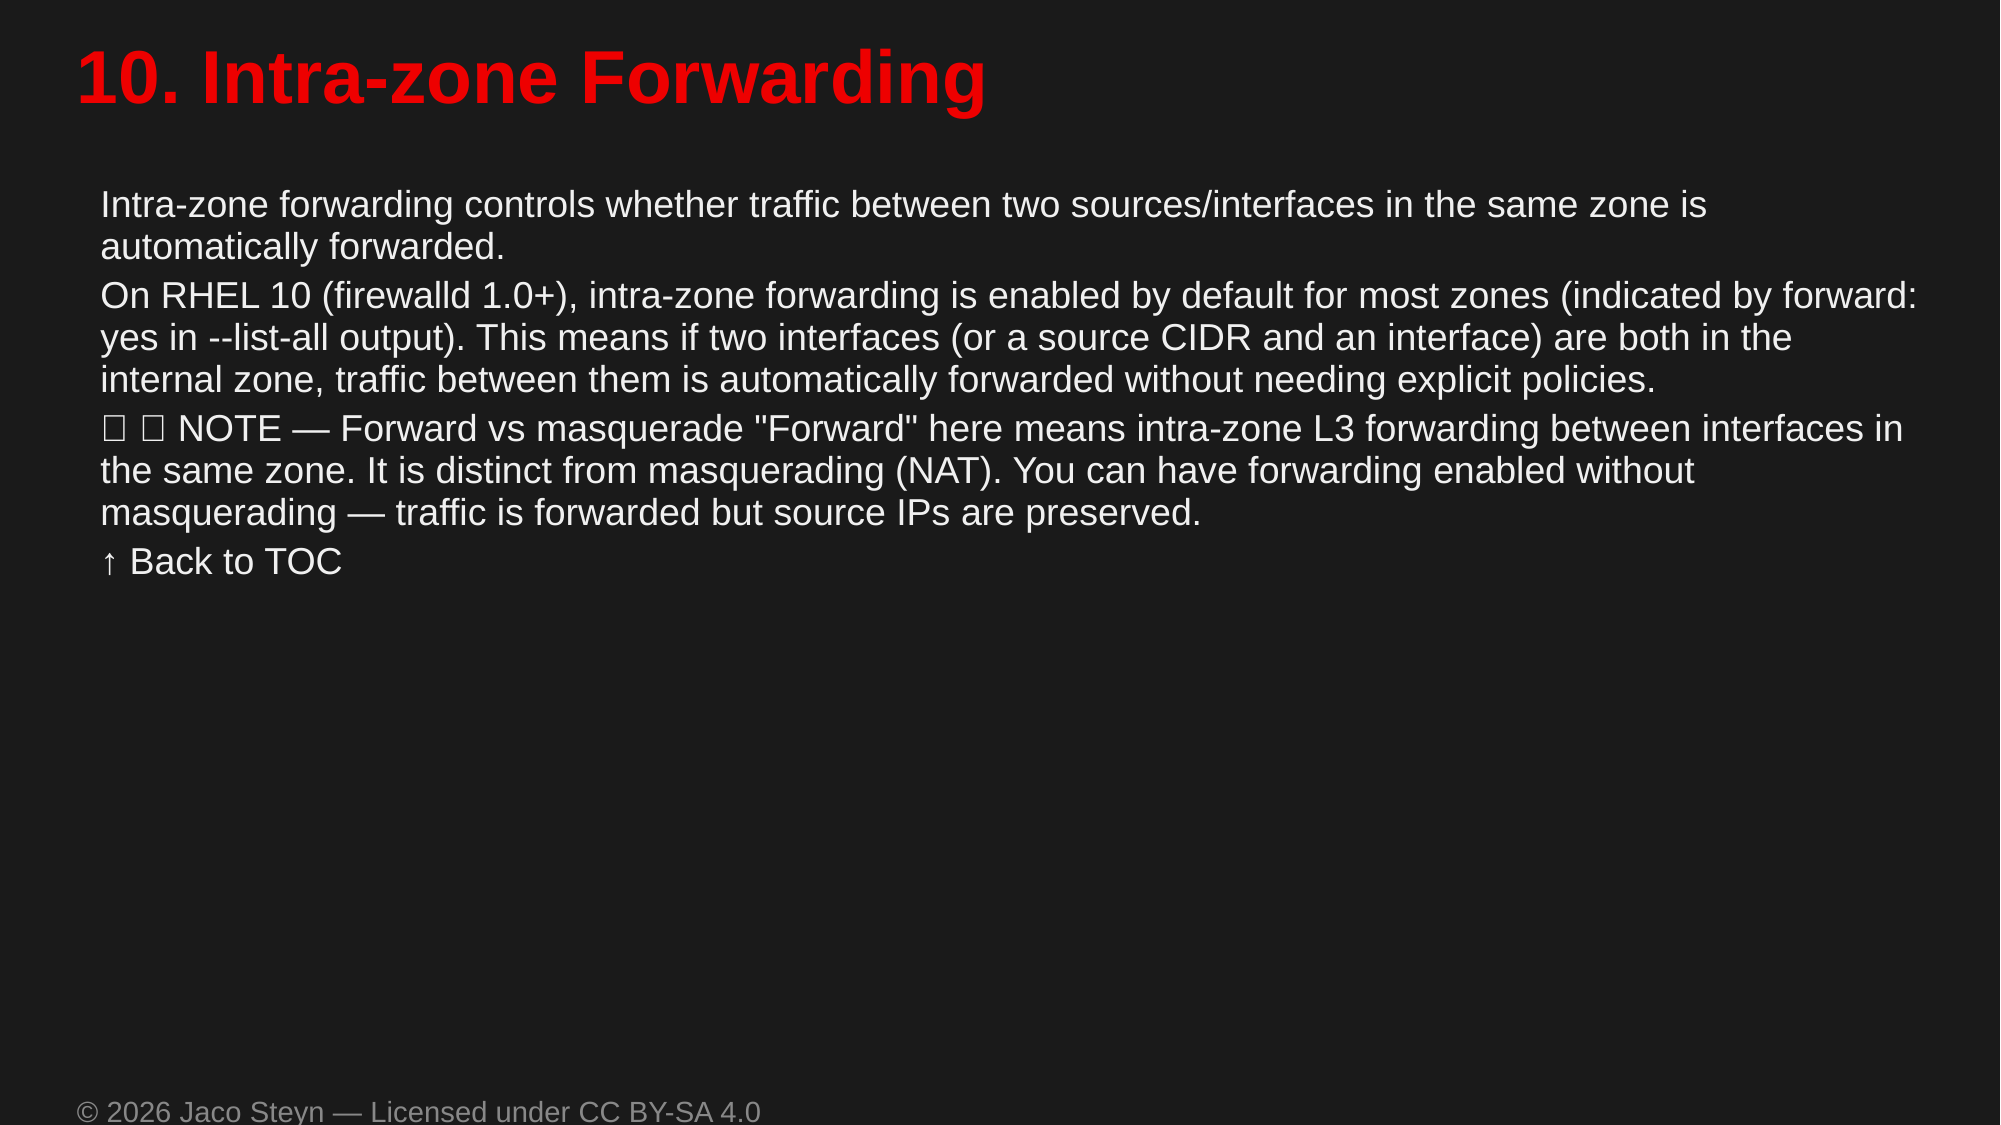

10. Intra-zone Forwarding
Intra-zone forwarding controls whether traffic between two sources/interfaces in the same zone is automatically forwarded.
On RHEL 10 (firewalld 1.0+), intra-zone forwarding is enabled by default for most zones (indicated by forward: yes in --list-all output). This means if two interfaces (or a source CIDR and an interface) are both in the internal zone, traffic between them is automatically forwarded without needing explicit policies.
💡 📝 NOTE — Forward vs masquerade "Forward" here means intra-zone L3 forwarding between interfaces in the same zone. It is distinct from masquerading (NAT). You can have forwarding enabled without masquerading — traffic is forwarded but source IPs are preserved.
↑ Back to TOC
© 2026 Jaco Steyn — Licensed under CC BY-SA 4.0